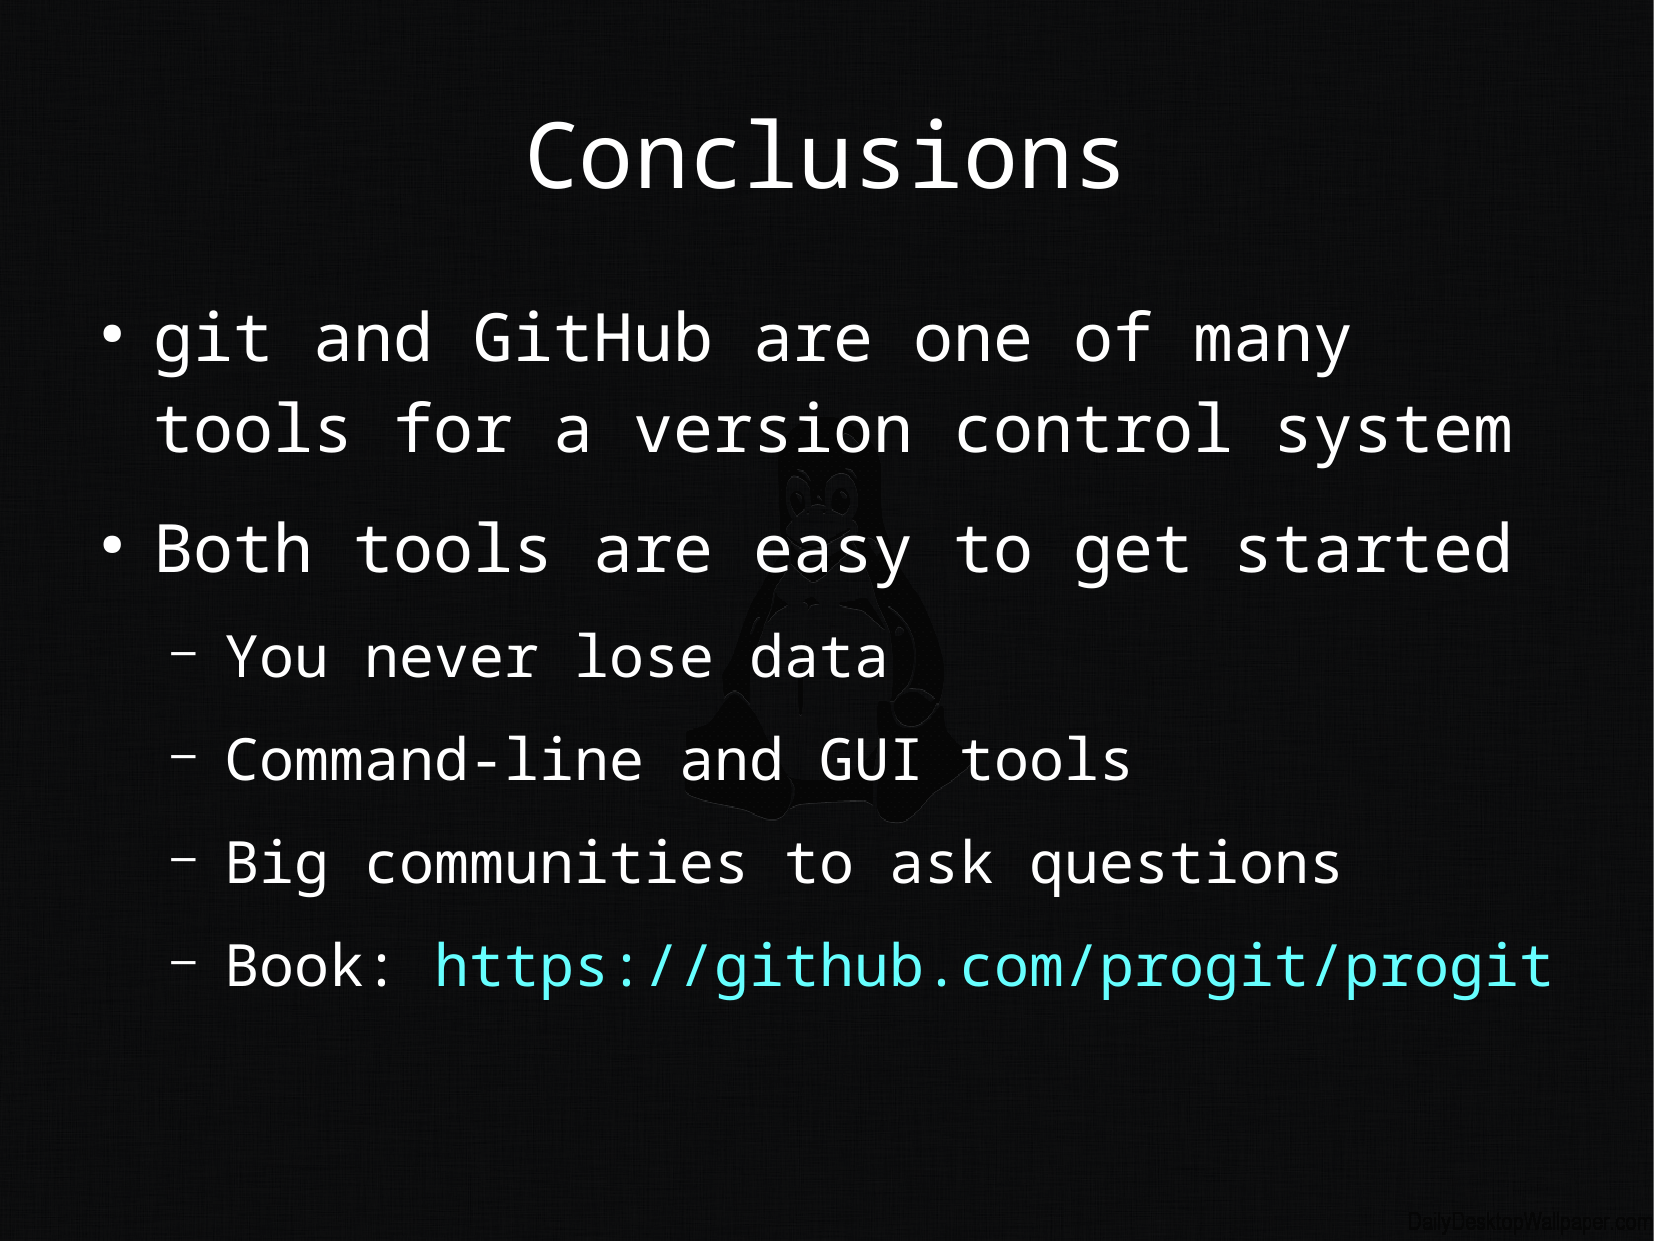

# Conclusions
git and GitHub are one of many tools for a version control system
Both tools are easy to get started
You never lose data
Command-line and GUI tools
Big communities to ask questions
Book: https://github.com/progit/progit